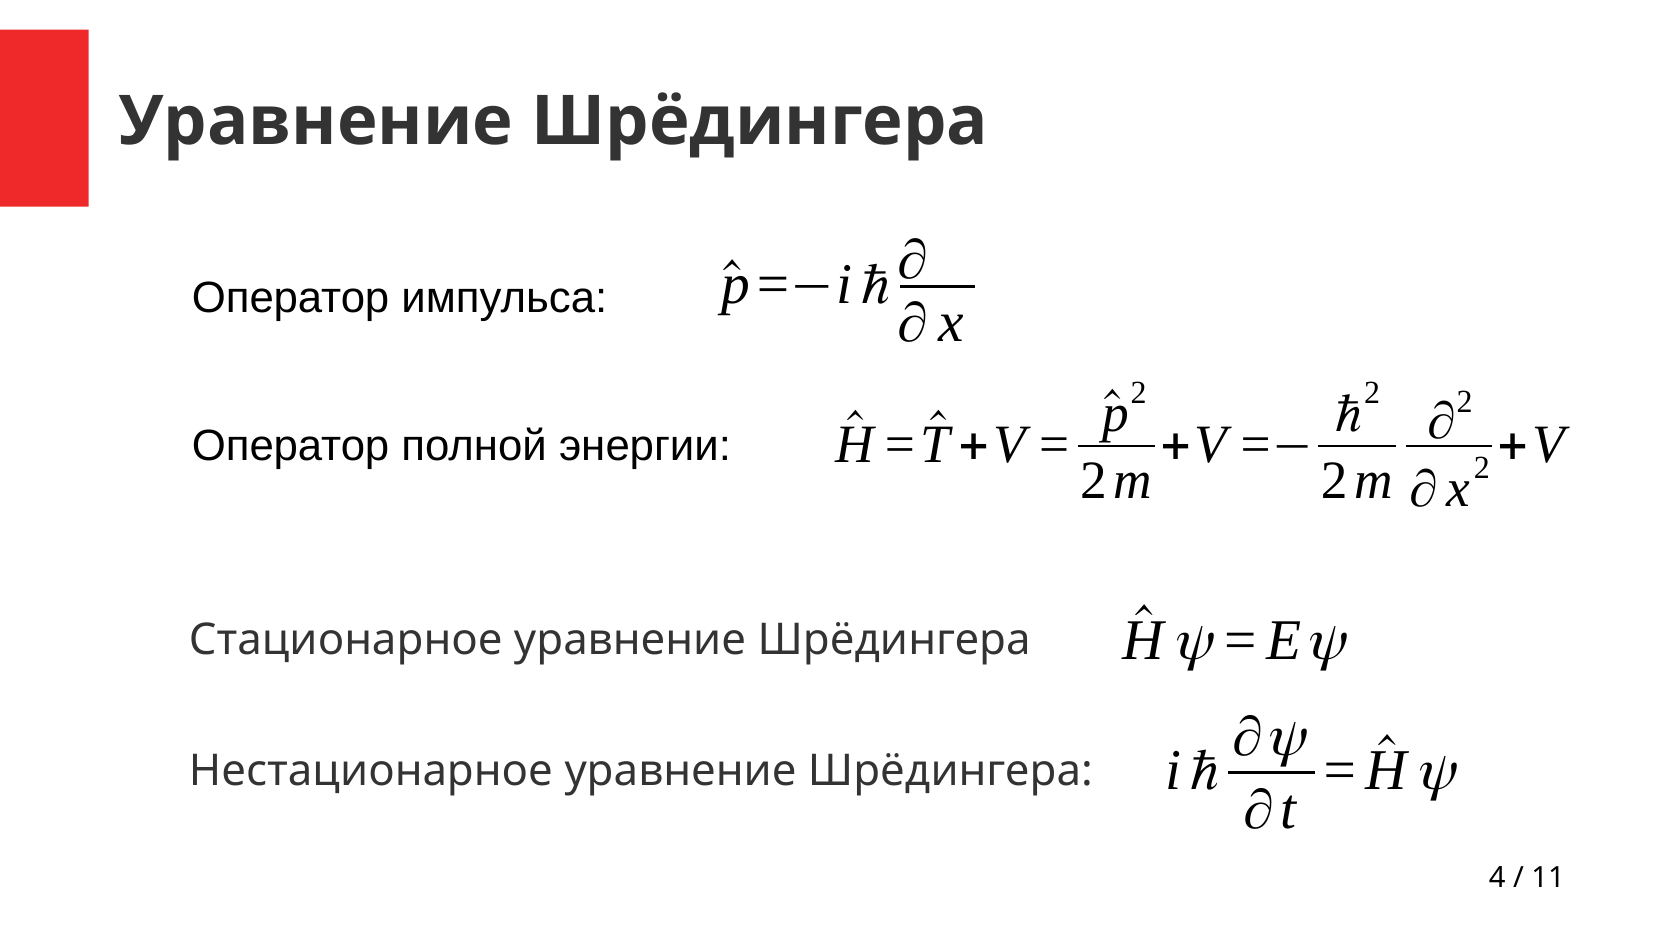

# Уравнение Шрёдингера
Оператор импульса:
Оператор полной энергии:
Стационарное уравнение Шрёдингера
Нестационарное уравнение Шрёдингера:
4